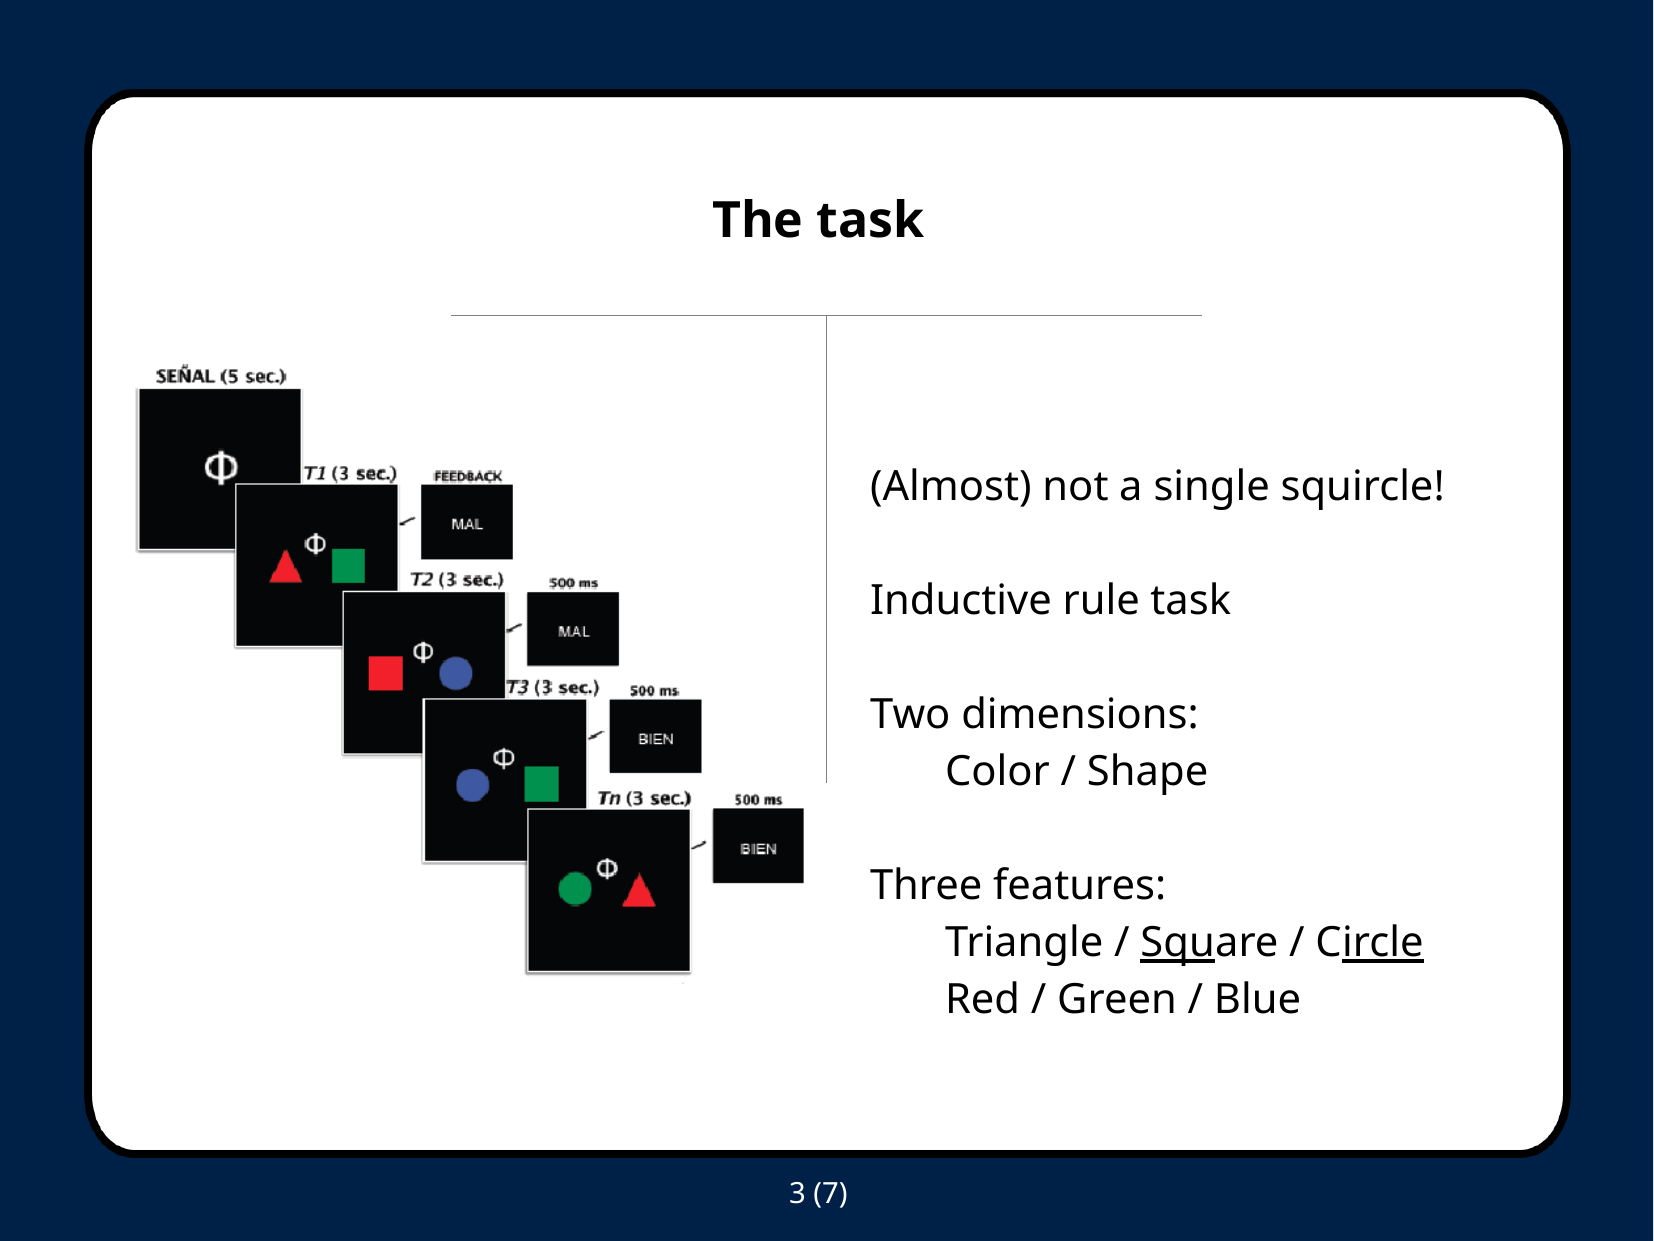

# The task
(Almost) not a single squircle!
Inductive rule task
Two dimensions:
	Color / Shape
Three features:
	Triangle / Square / Circle
	Red / Green / Blue
3 (7)